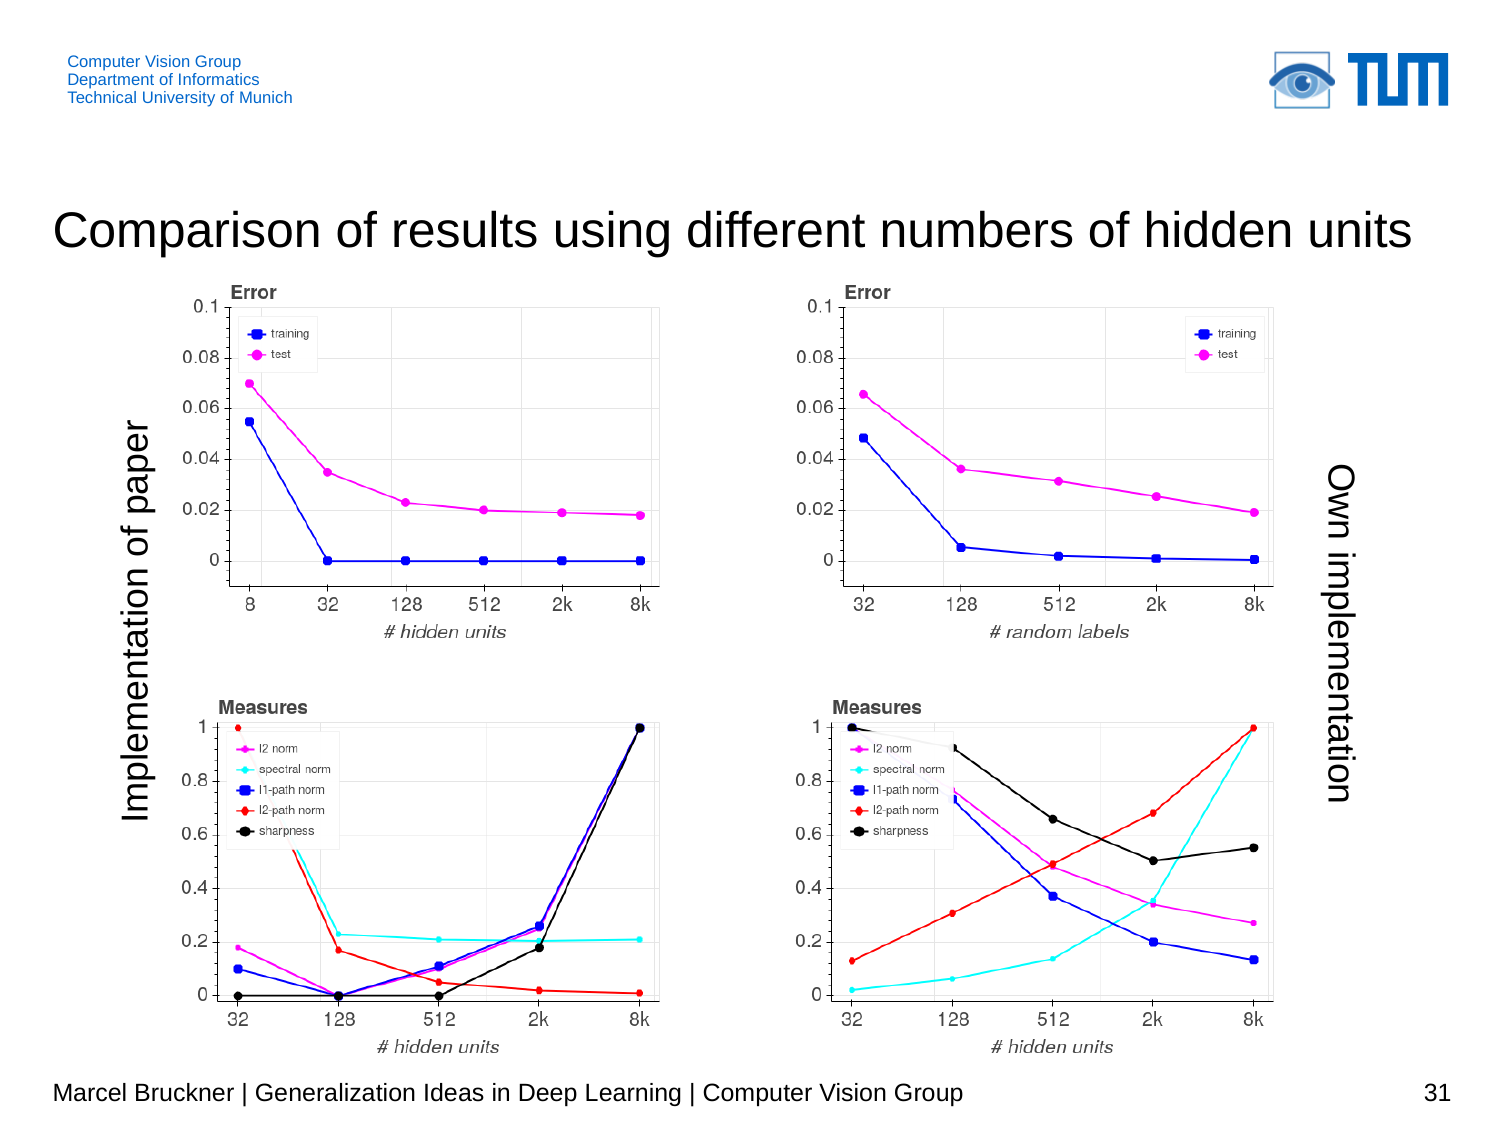

# Comparison of results using different numbers of hidden units
Implementation of paper
Own implementation
Marcel Bruckner | Generalization Ideas in Deep Learning | Computer Vision Group
31